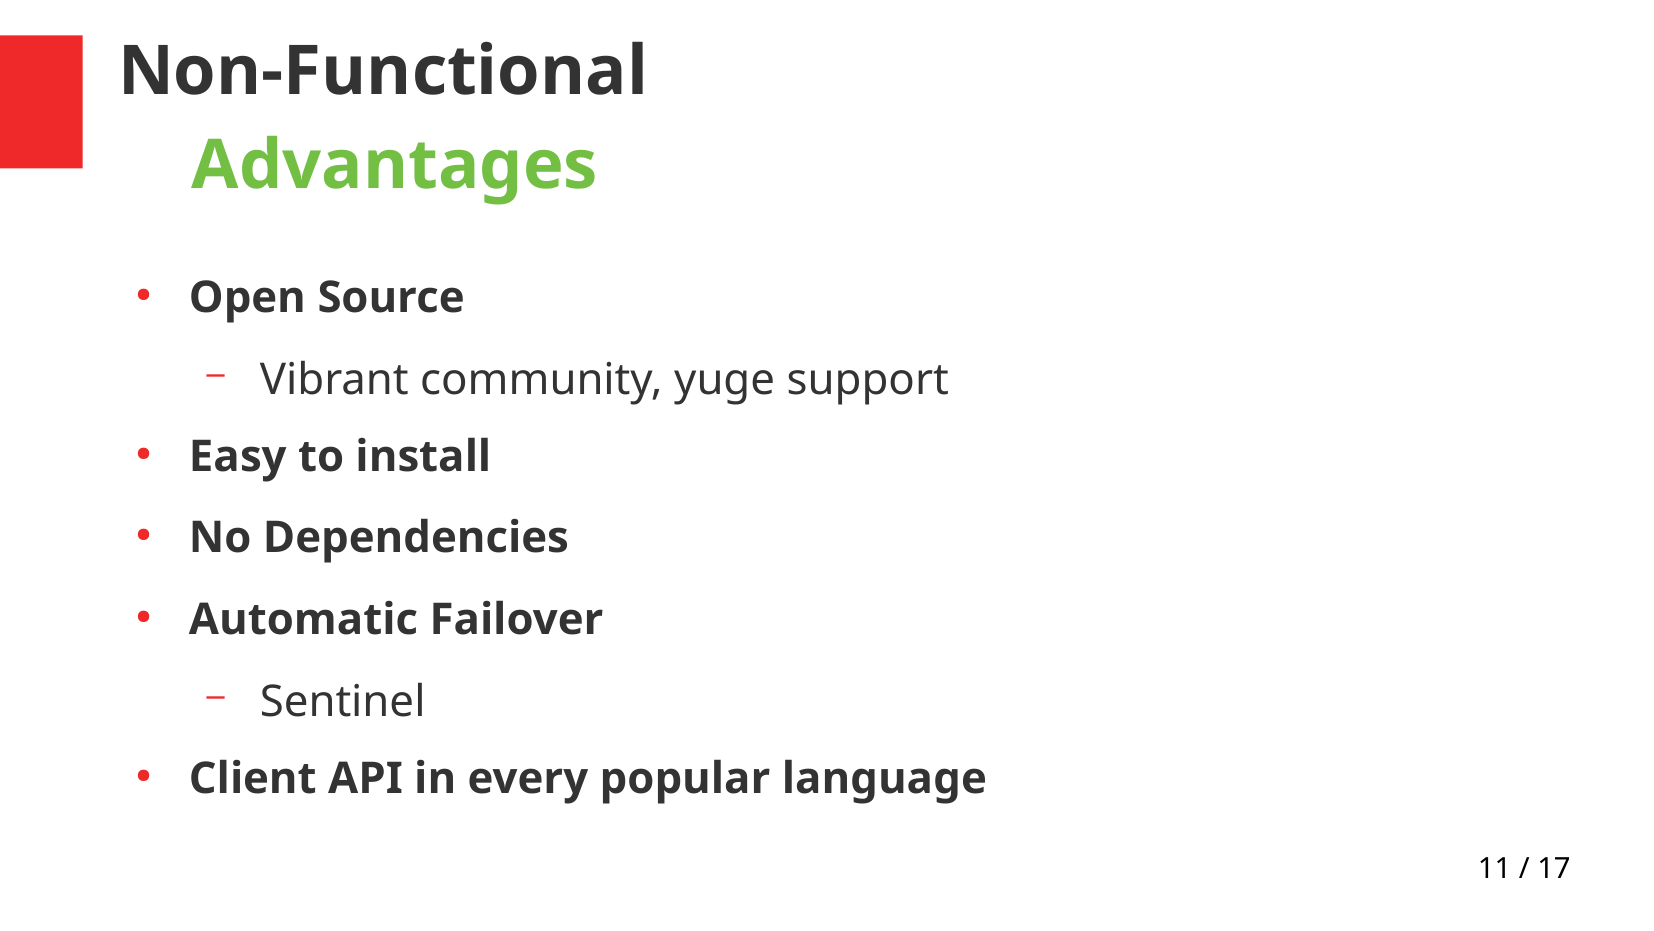

# Non-Functional Advantages
Open Source
Vibrant community, yuge support
Easy to install
No Dependencies
Automatic Failover
Sentinel
Client API in every popular language
11